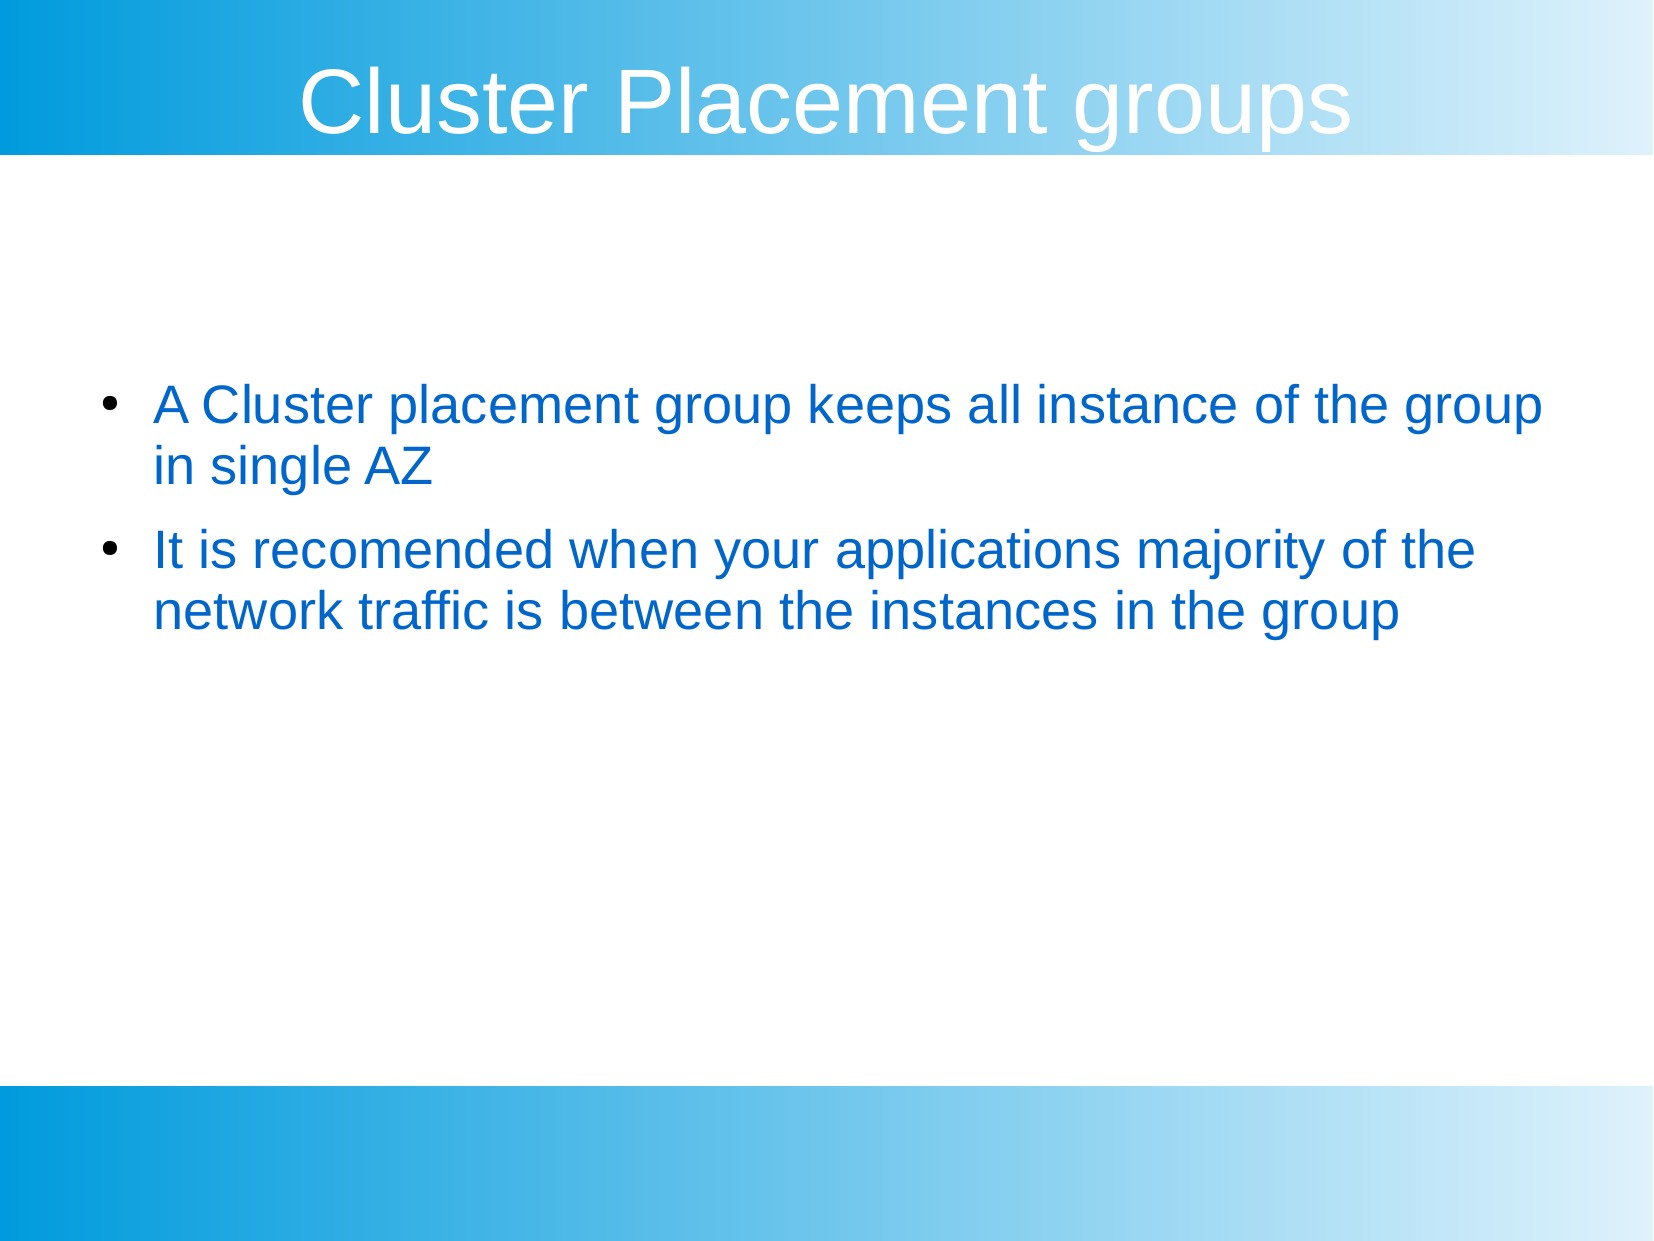

# Cluster Placement groups
A Cluster placement group keeps all instance of the group in single AZ
It is recomended when your applications majority of the network traffic is between the instances in the group